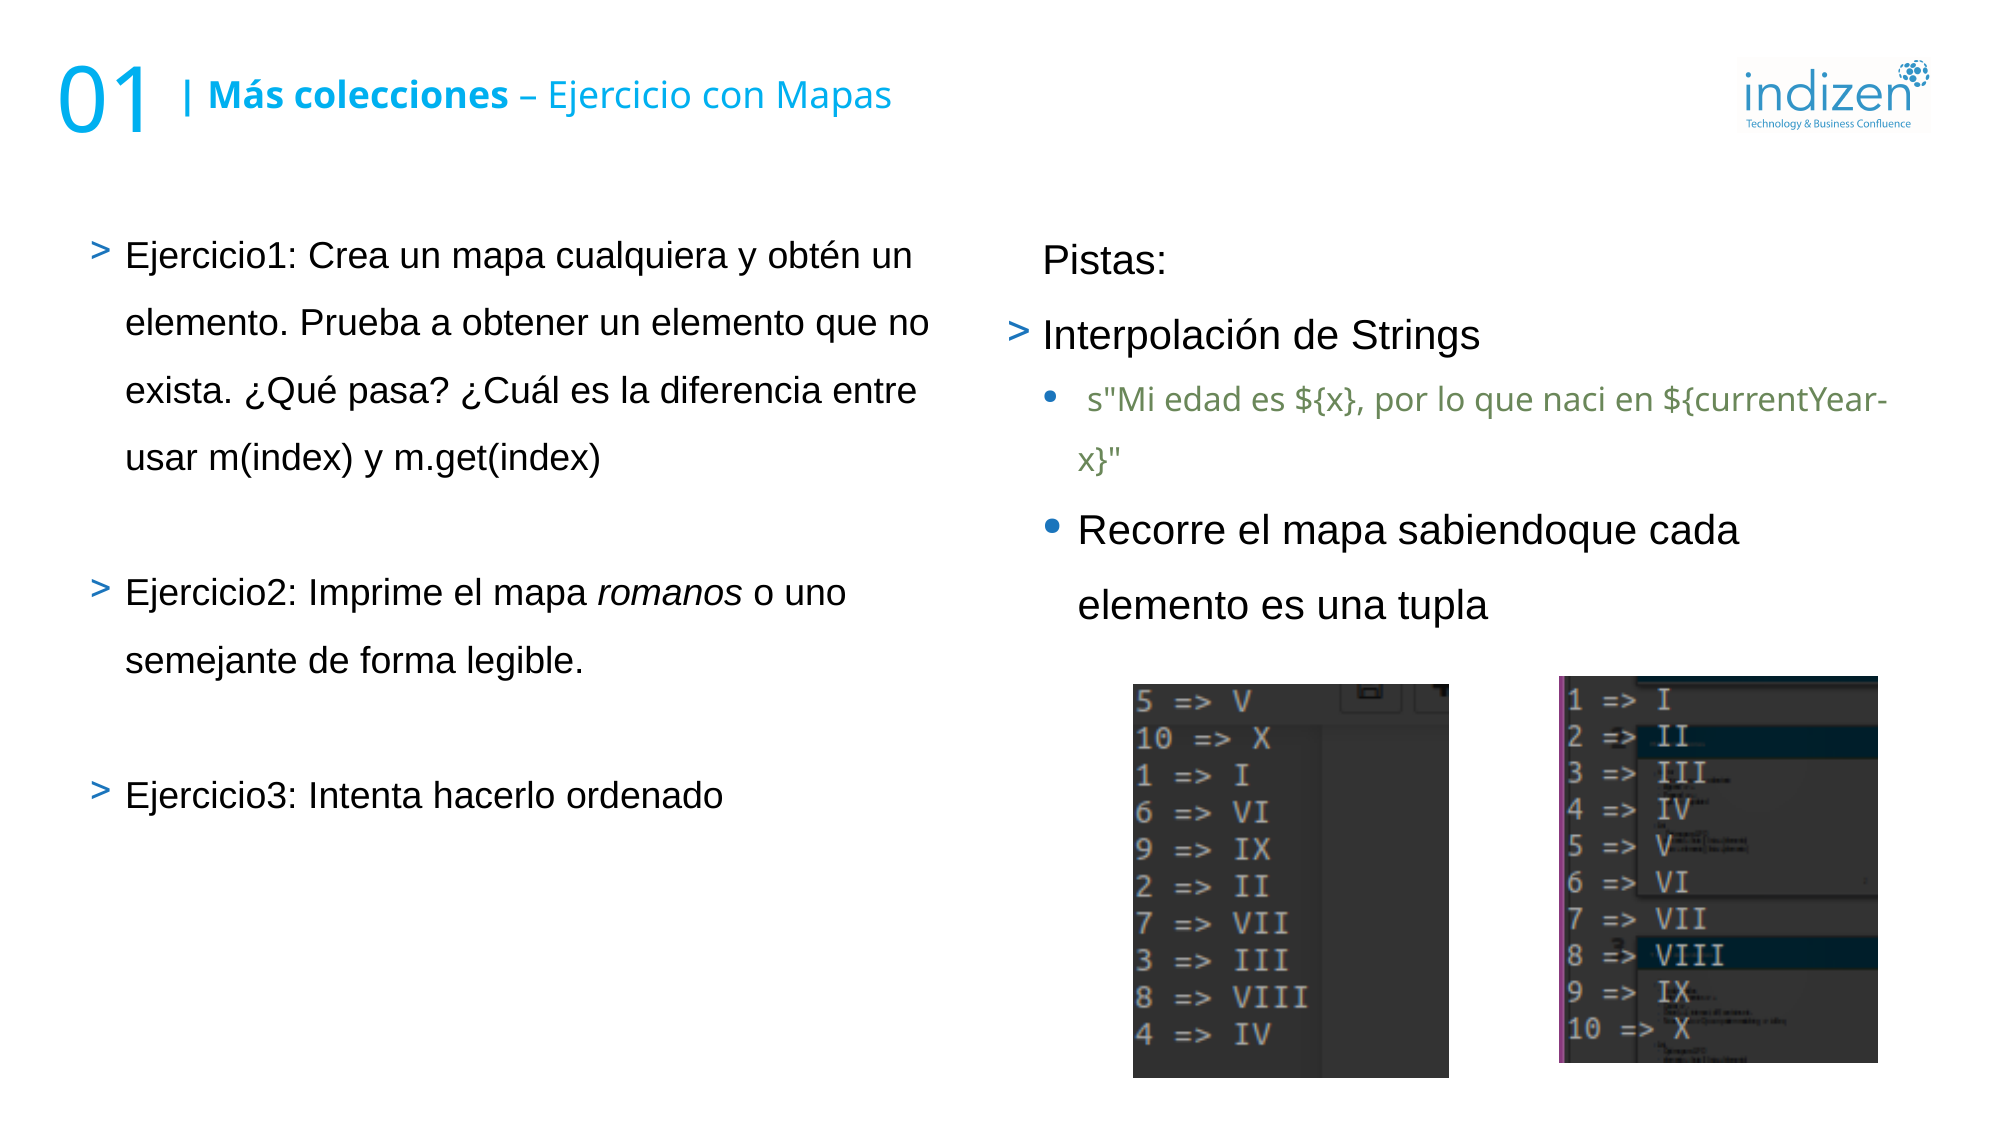

01
| Más colecciones – Ejercicio con Mapas
Ejercicio1: Crea un mapa cualquiera y obtén un elemento. Prueba a obtener un elemento que no exista. ¿Qué pasa? ¿Cuál es la diferencia entre usar m(index) y m.get(index)
Ejercicio2: Imprime el mapa romanos o uno semejante de forma legible.
Ejercicio3: Intenta hacerlo ordenado
Pistas:
Interpolación de Strings
 s"Mi edad es ${x}, por lo que naci en ${currentYear-x}"
Recorre el mapa sabiendoque cada elemento es una tupla